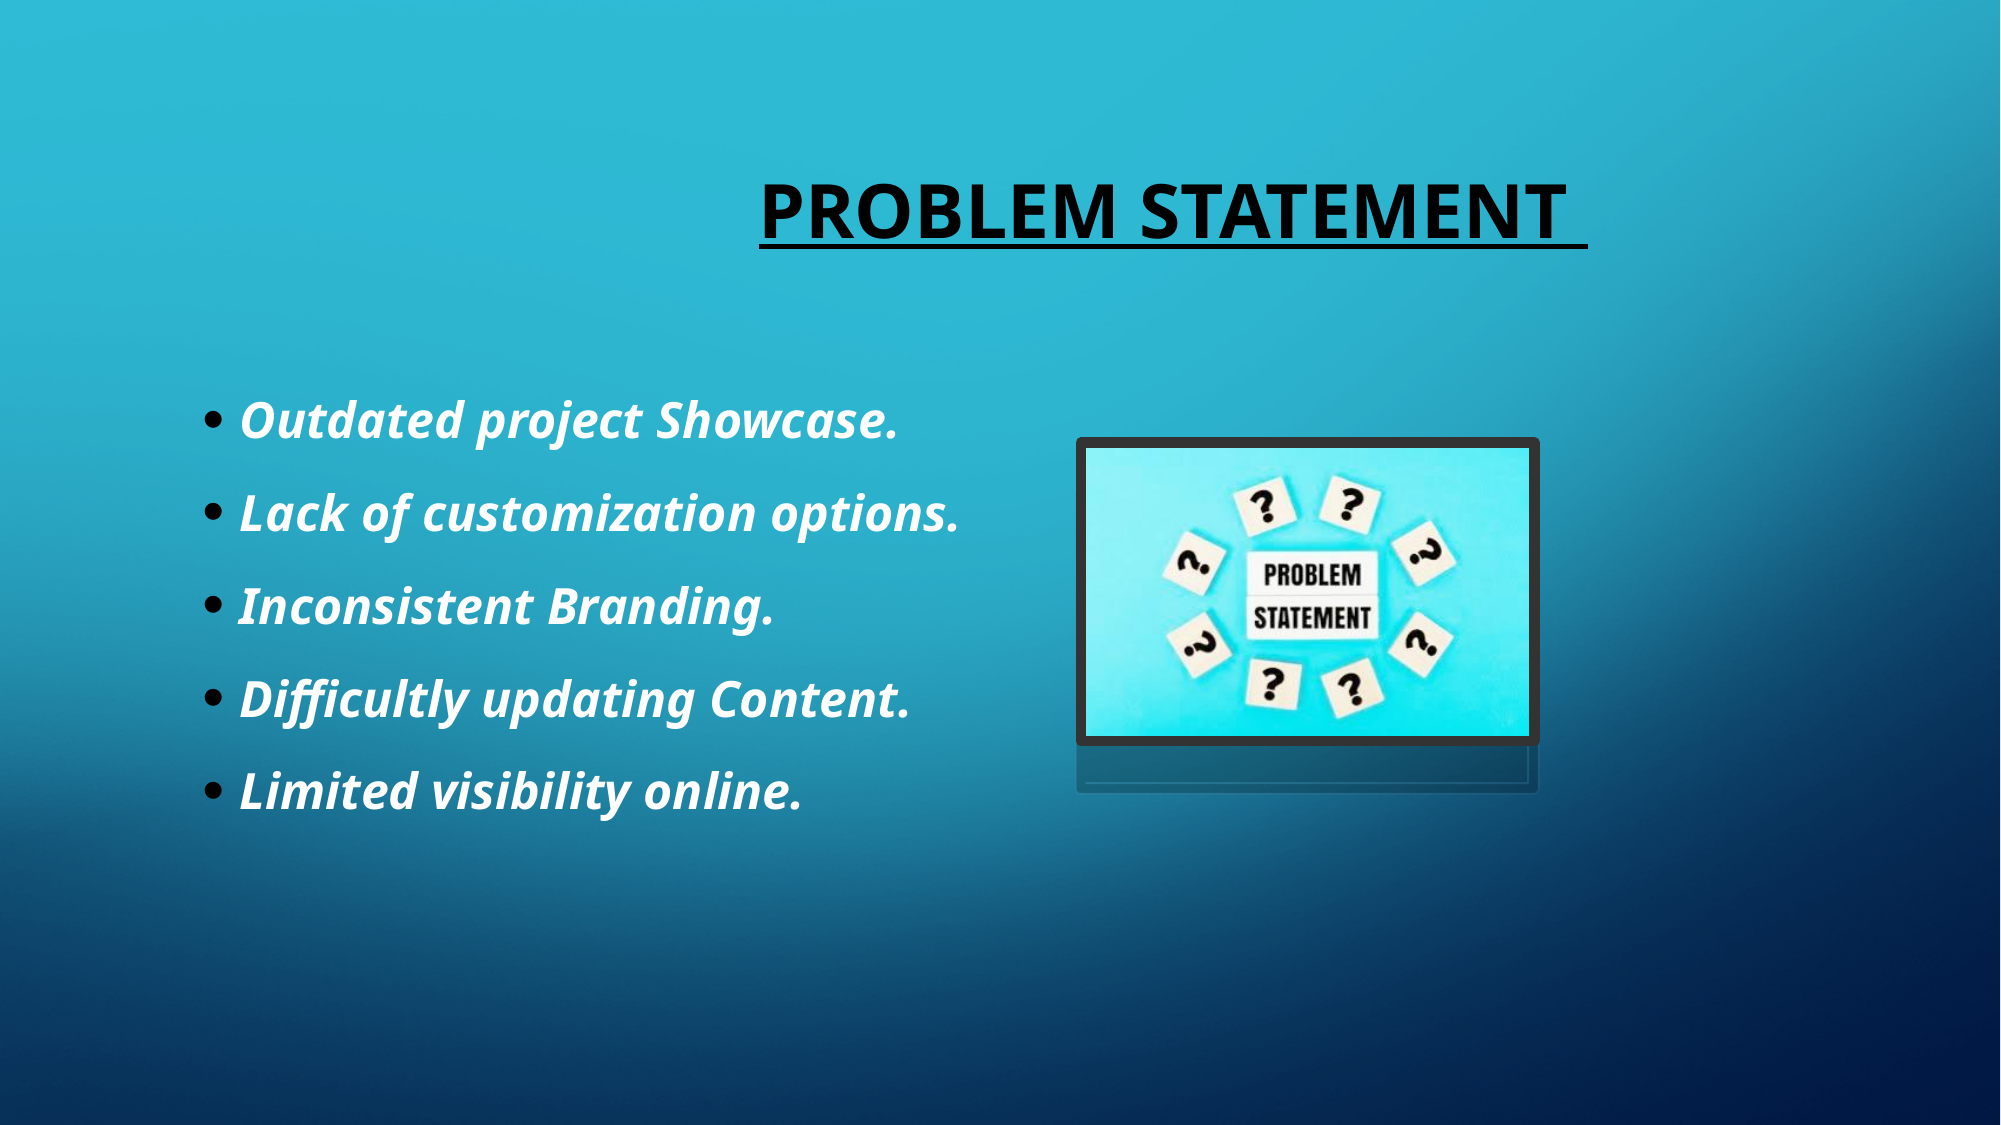

# Problem statement
Outdated project Showcase.
Lack of customization options.
Inconsistent Branding.
Difficultly updating Content.
Limited visibility online.